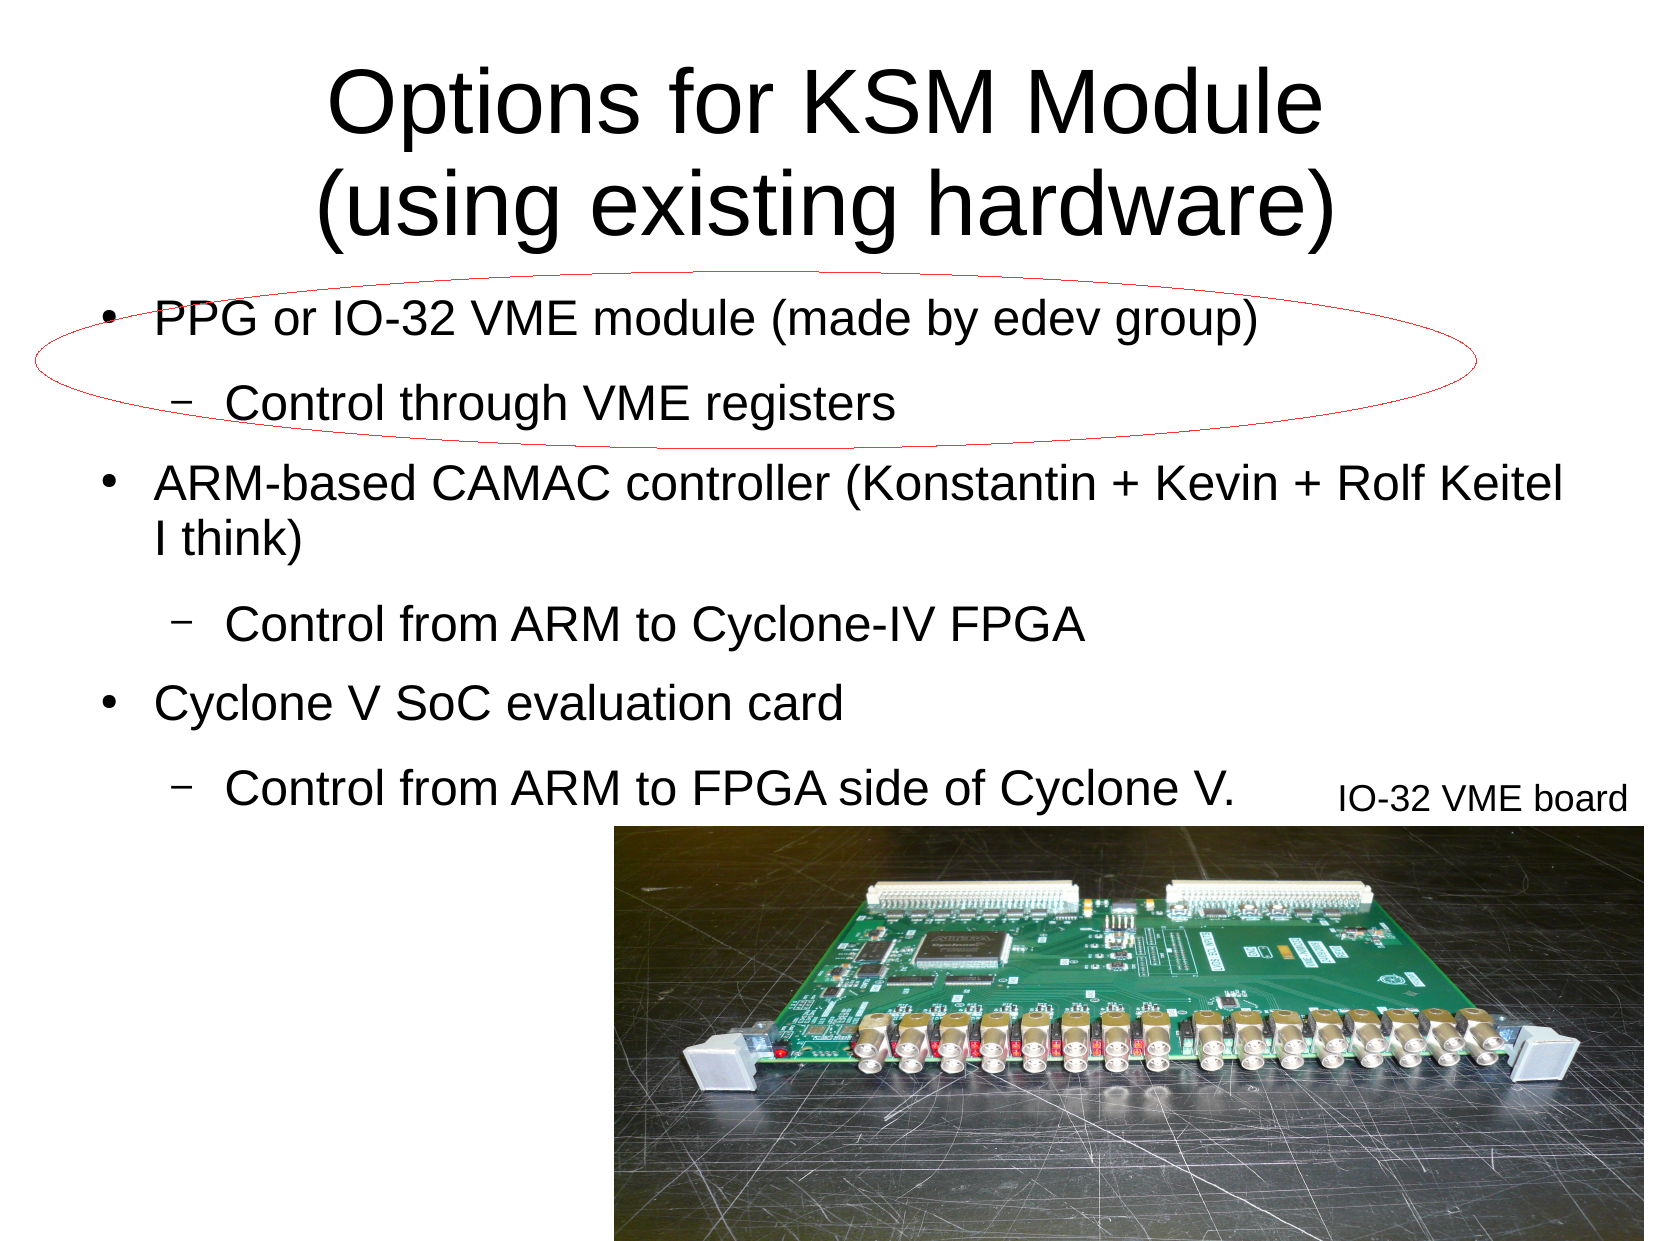

# Options for KSM Module (using existing hardware)
PPG or IO-32 VME module (made by edev group)
Control through VME registers
ARM-based CAMAC controller (Konstantin + Kevin + Rolf Keitel I think)
Control from ARM to Cyclone-IV FPGA
Cyclone V SoC evaluation card
Control from ARM to FPGA side of Cyclone V.
IO-32 VME board